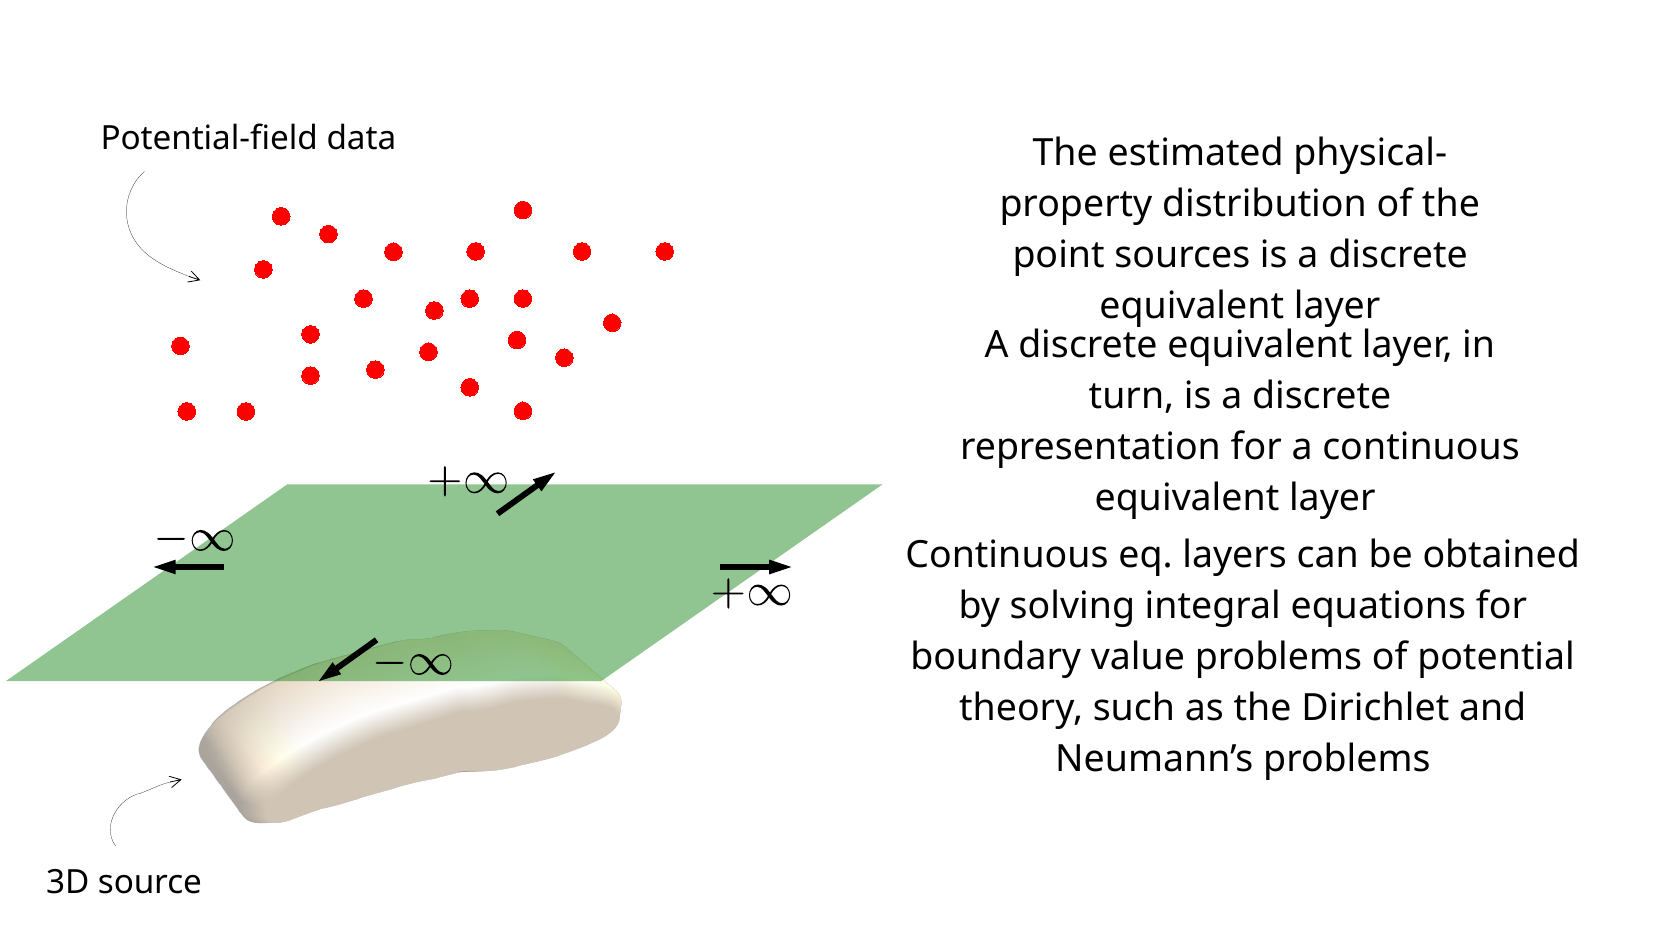

Potential-field data
The estimated physical-property distribution of the point sources is a discrete equivalent layer
A discrete equivalent layer, in turn, is a discrete representation for a continuous equivalent layer
Continuous eq. layers can be obtained by solving integral equations for boundary value problems of potential theory, such as the Dirichlet and Neumann’s problems
3D source